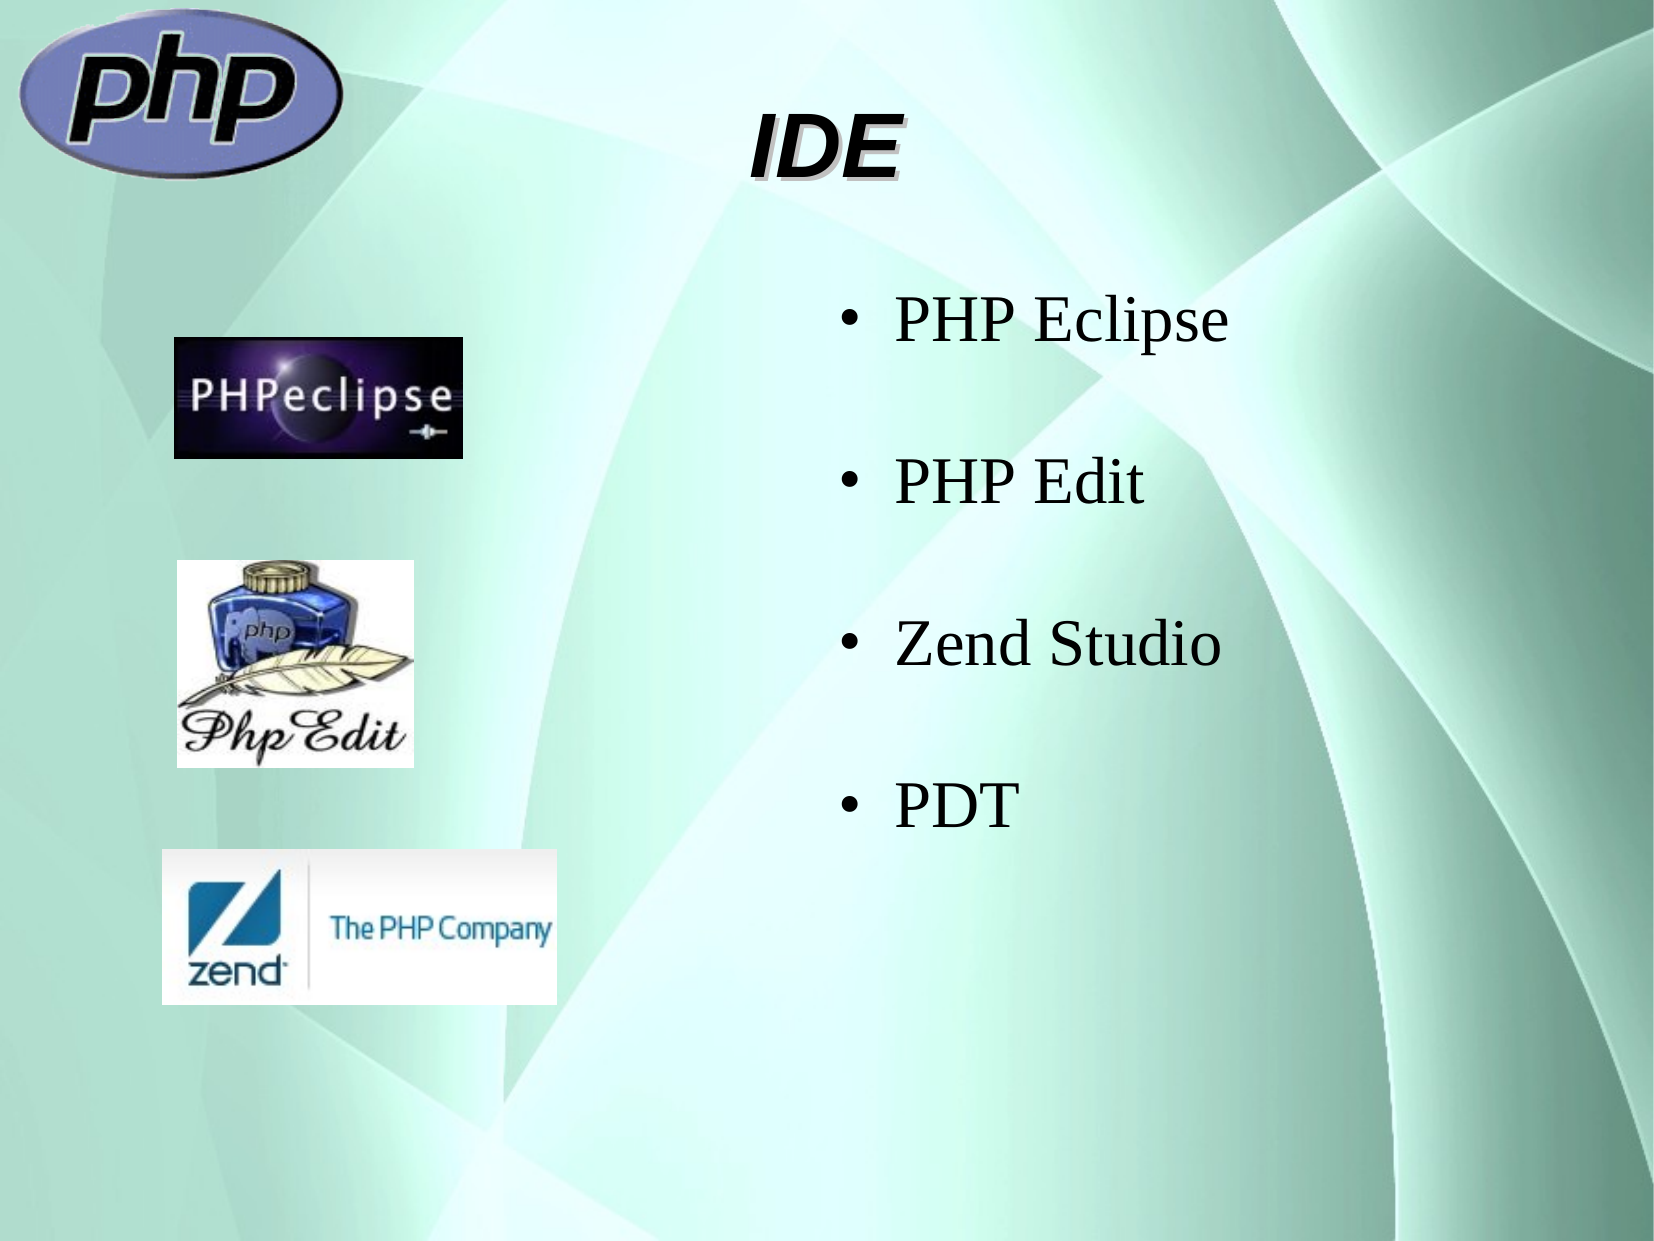

# IDE
PHP Eclipse
PHP Edit
Zend Studio
PDT